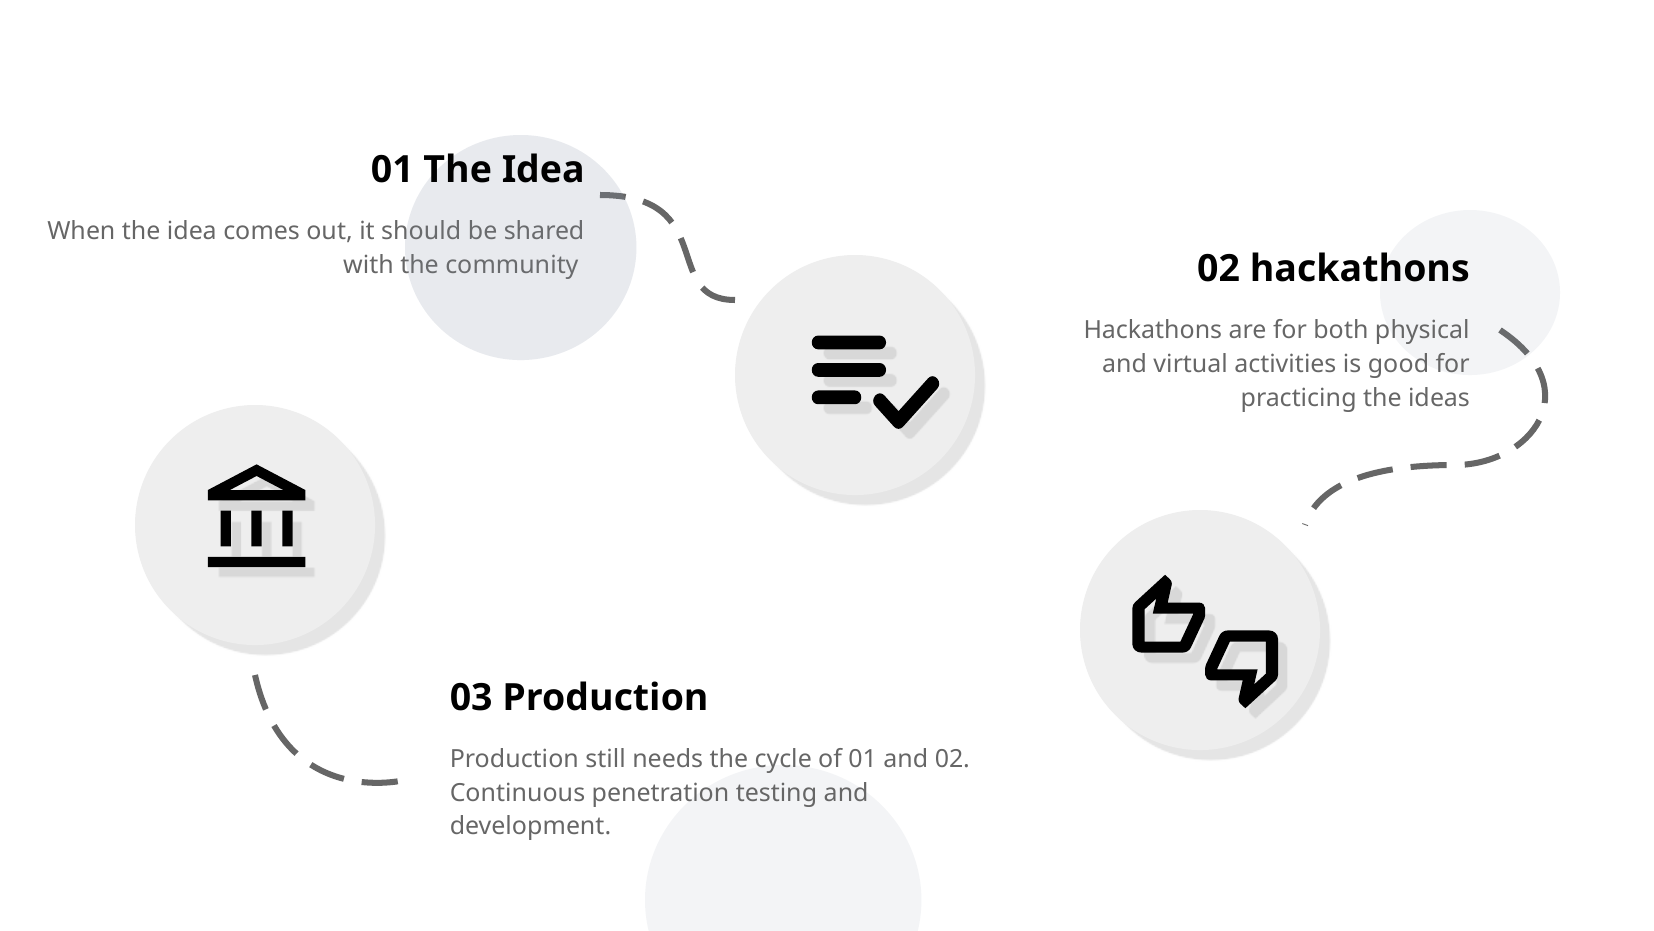

01 The Idea
When the idea comes out, it should be shared with the community
02 hackathons
Hackathons are for both physical and virtual activities is good for practicing the ideas
03 Production
Production still needs the cycle of 01 and 02. Continuous penetration testing and development.